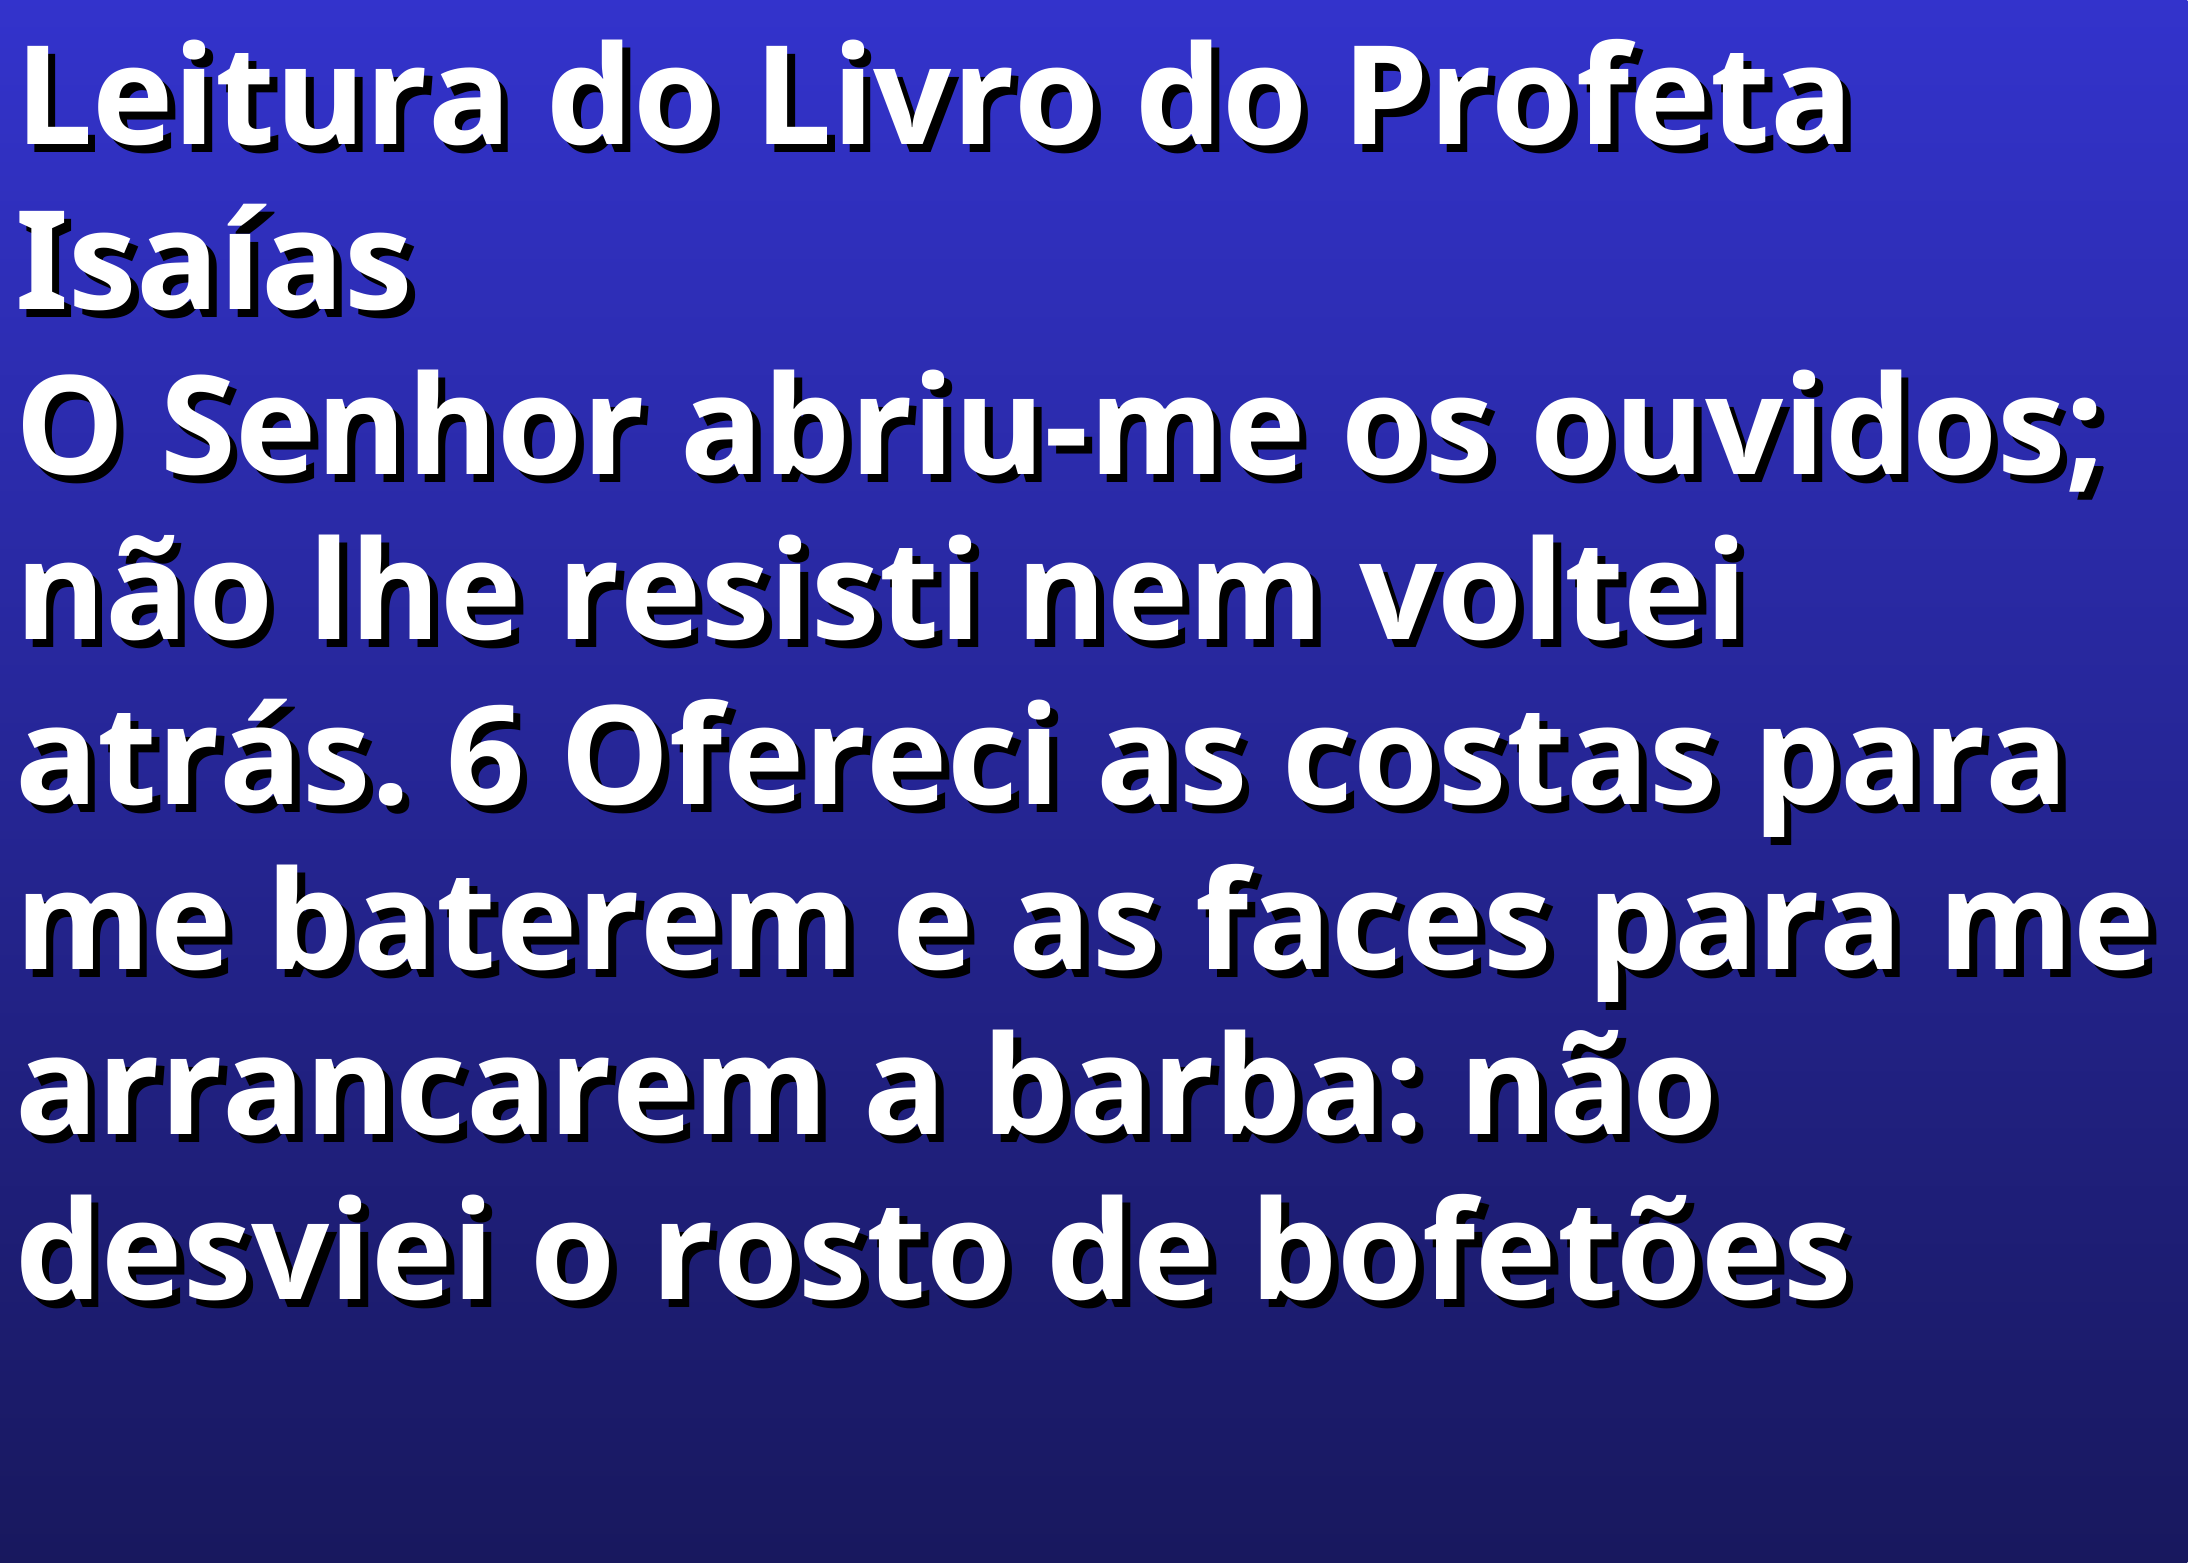

Leitura do Livro do Profeta Isaías
O Senhor abriu-me os ouvidos; não lhe resisti nem voltei atrás. 6 Ofereci as costas para me baterem e as faces para me arrancarem a barba: não desviei o rosto de bofetões